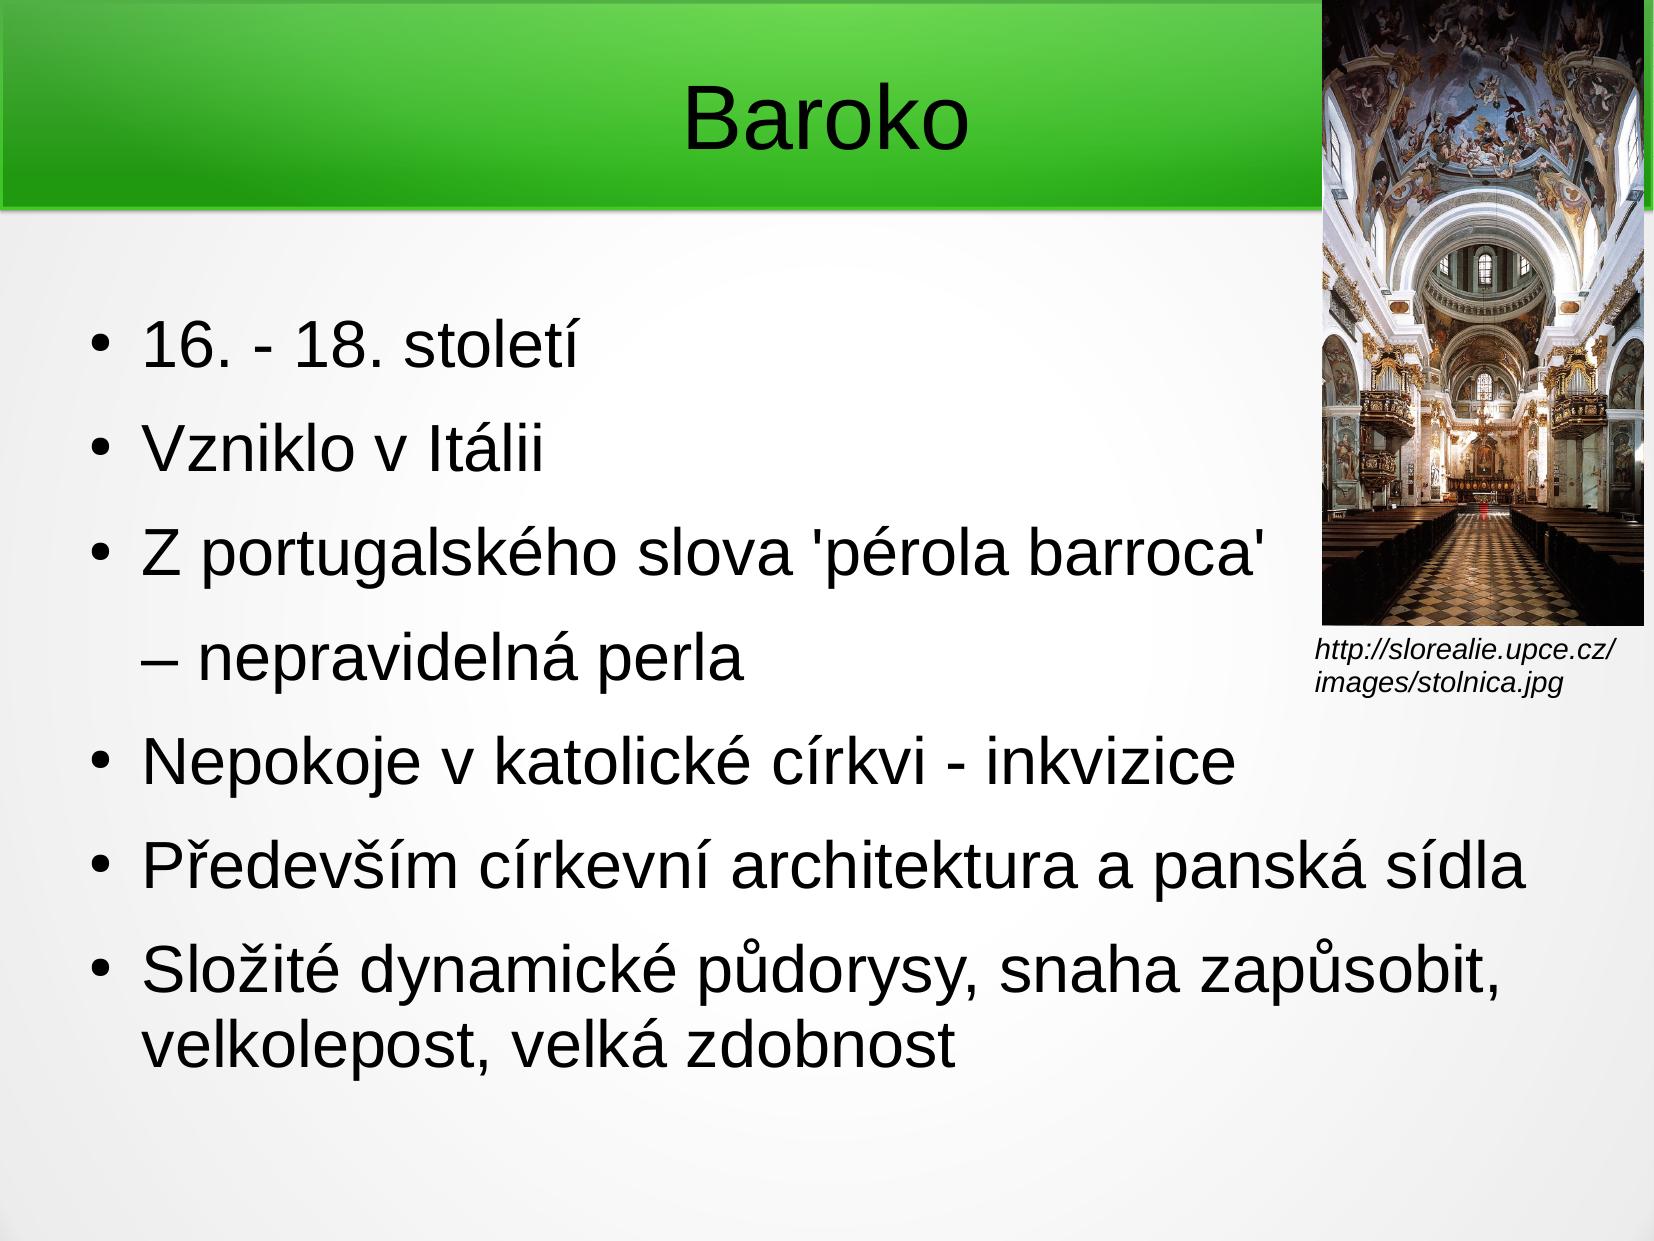

# Baroko
16. - 18. století
Vzniklo v Itálii
Z portugalského slova 'pérola barroca'
– nepravidelná perla
Nepokoje v katolické církvi - inkvizice
Především církevní architektura a panská sídla
Složité dynamické půdorysy, snaha zapůsobit, velkolepost, velká zdobnost
http://slorealie.upce.cz/images/stolnica.jpg